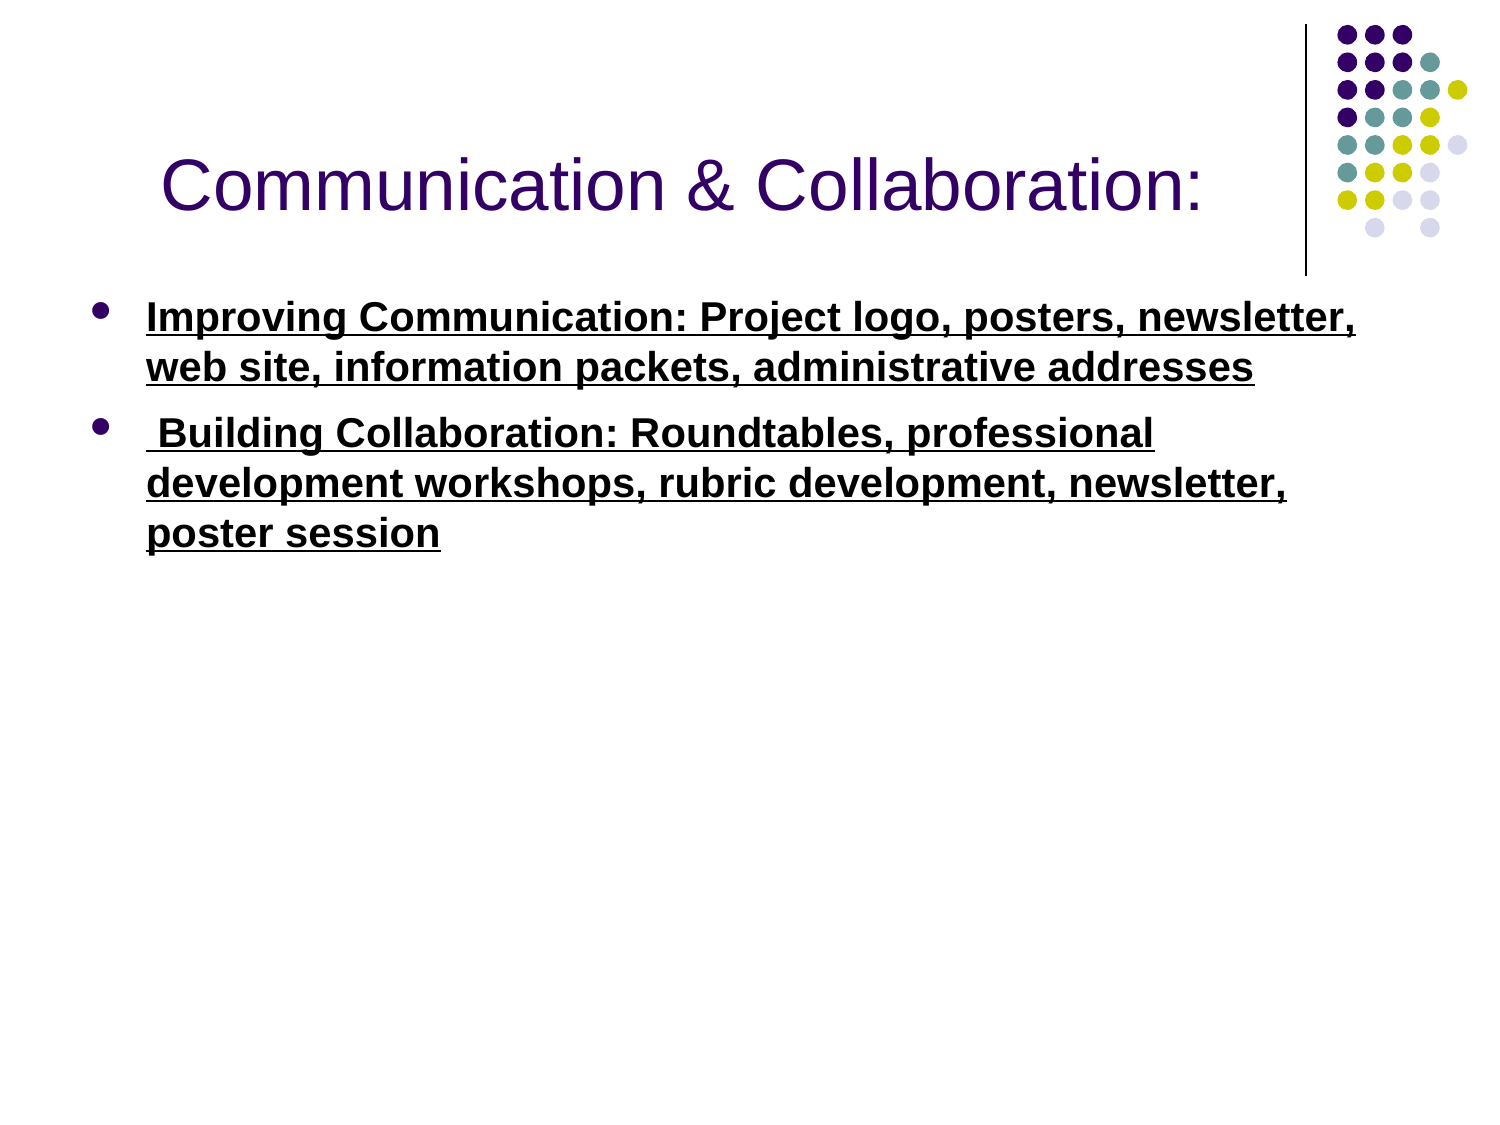

# Communication & Collaboration:
Improving Communication: Project logo, posters, newsletter, web site, information packets, administrative addresses
 Building Collaboration: Roundtables, professional development workshops, rubric development, newsletter, poster session